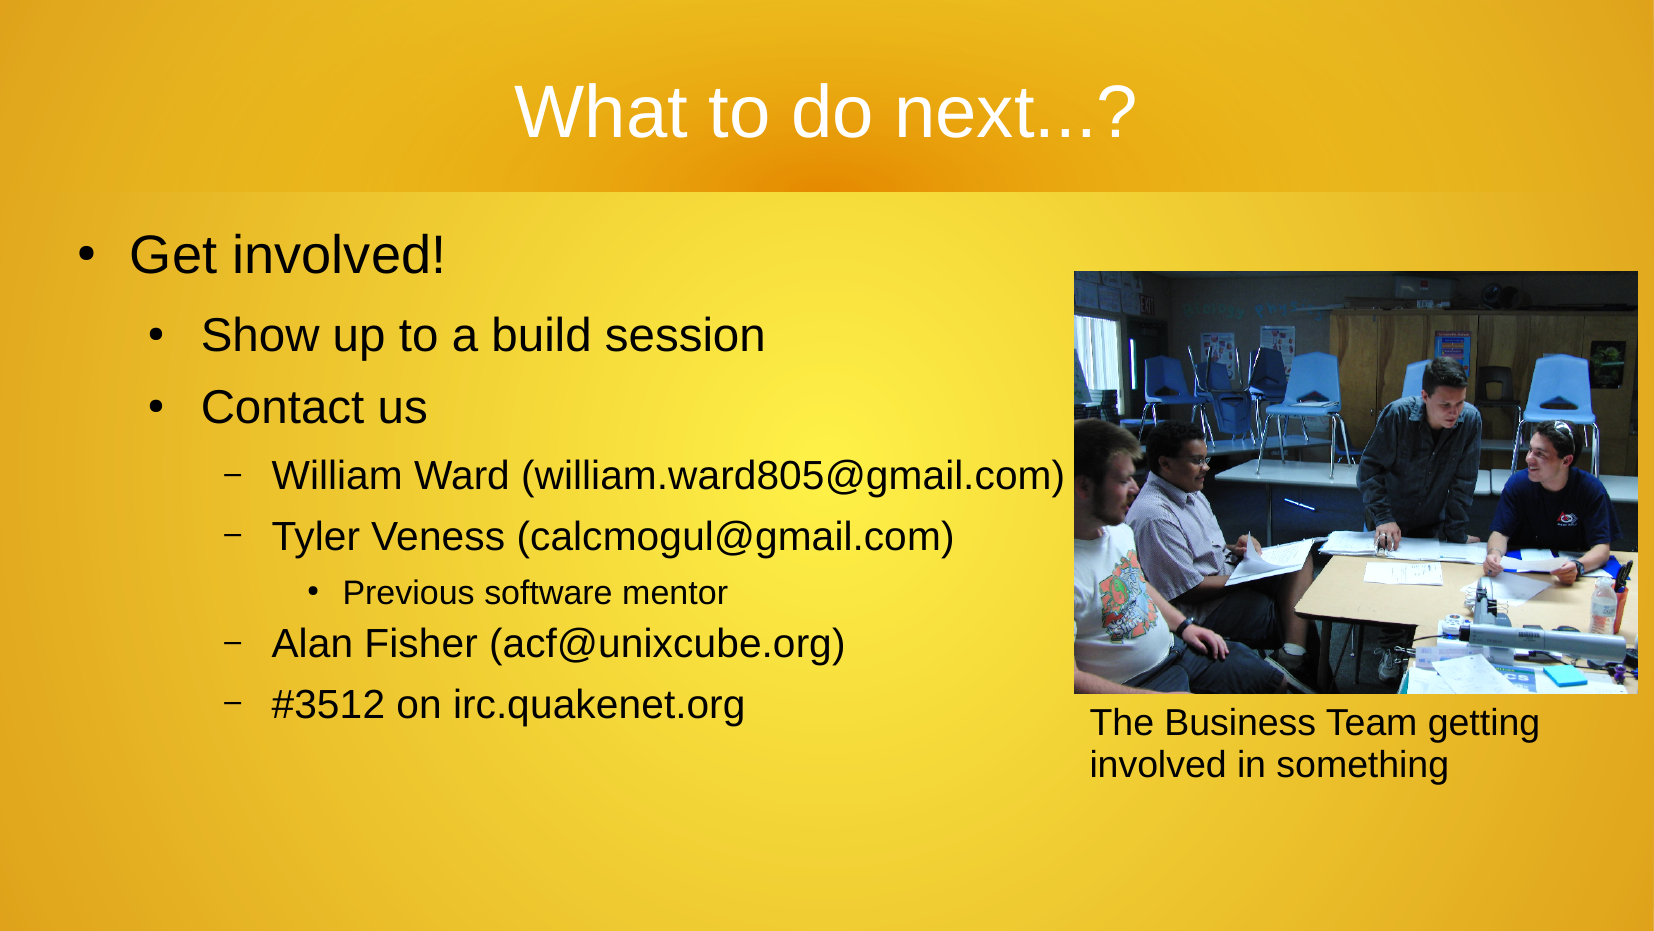

# What to do next...?
Get involved!
Show up to a build session
Contact us
William Ward (william.ward805@gmail.com)
Tyler Veness (calcmogul@gmail.com)
Previous software mentor
Alan Fisher (acf@unixcube.org)
#3512 on irc.quakenet.org
The Business Team getting involved in something